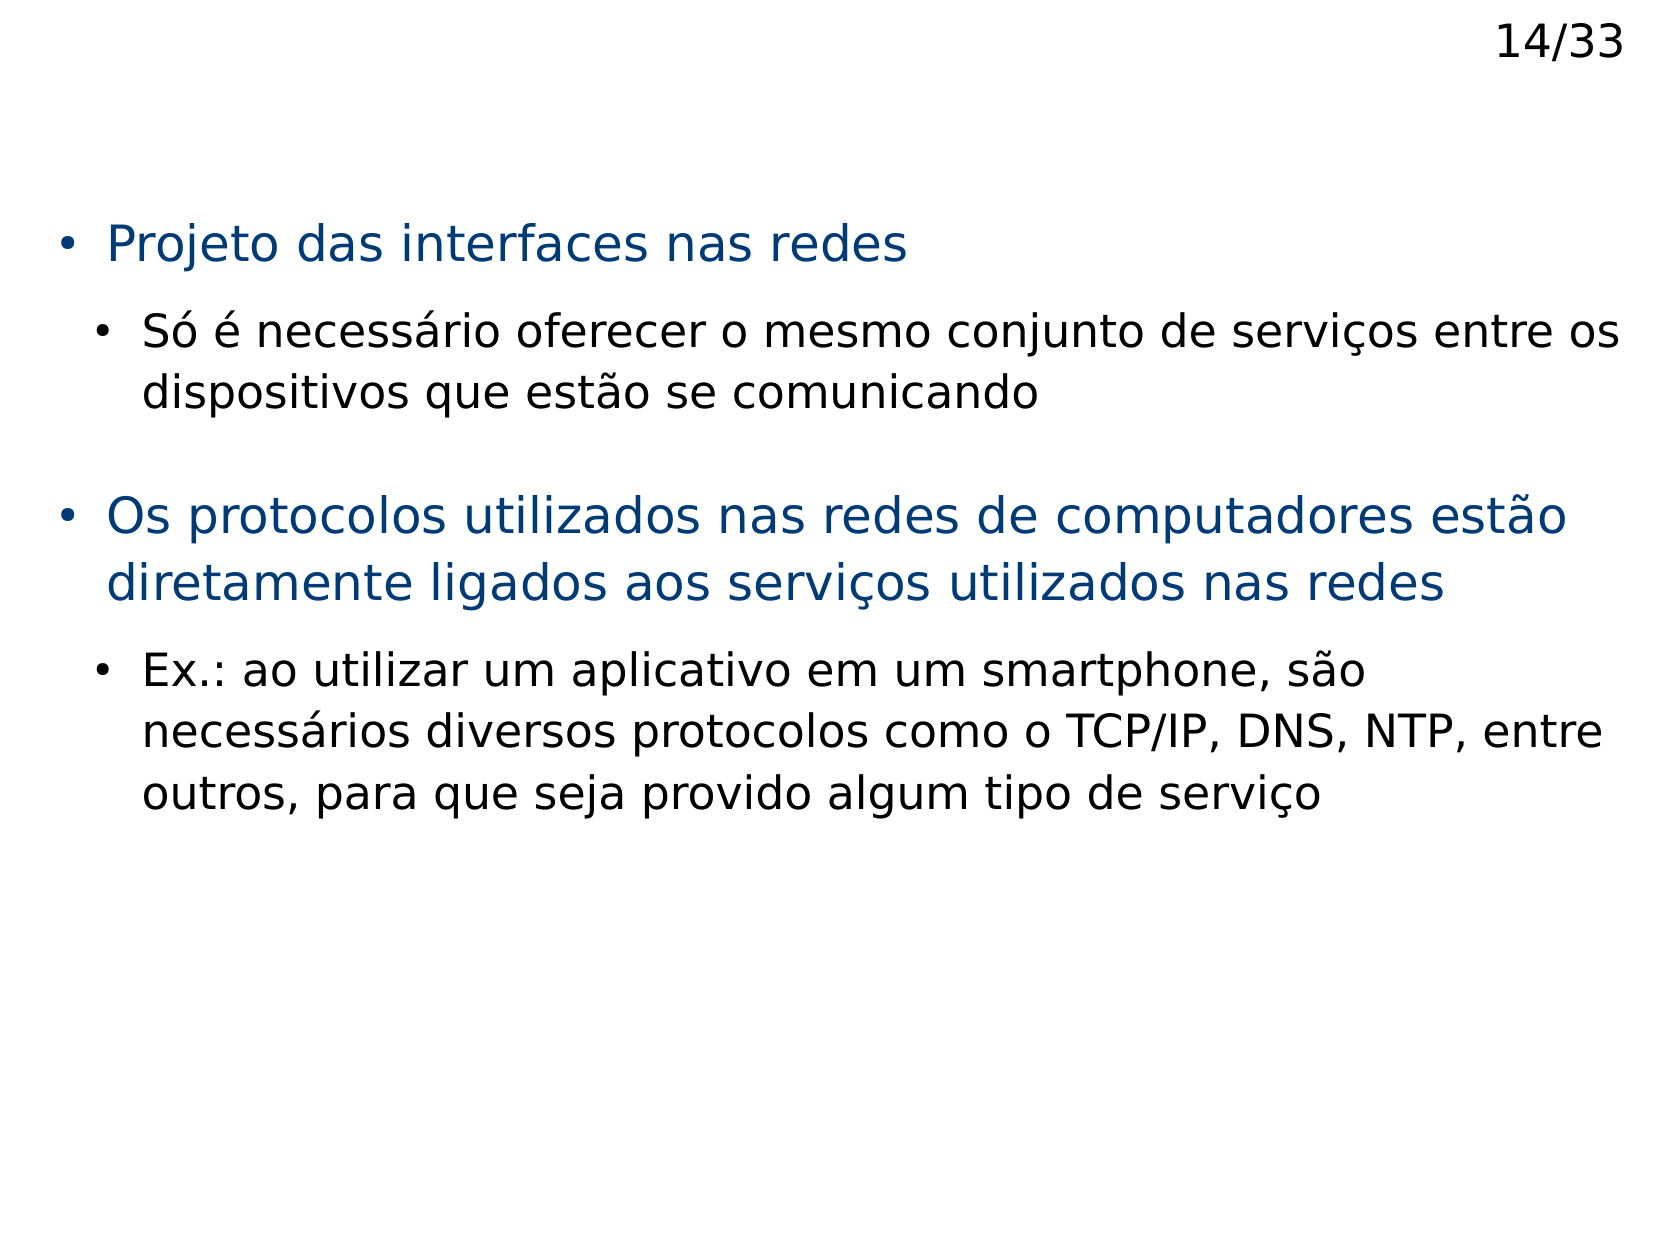

14
#
Projeto das interfaces nas redes
Só é necessário oferecer o mesmo conjunto de serviços entre os dispositivos que estão se comunicando
Os protocolos utilizados nas redes de computadores estão diretamente ligados aos serviços utilizados nas redes
Ex.: ao utilizar um aplicativo em um smartphone, são necessários diversos protocolos como o TCP/IP, DNS, NTP, entre outros, para que seja provido algum tipo de serviço